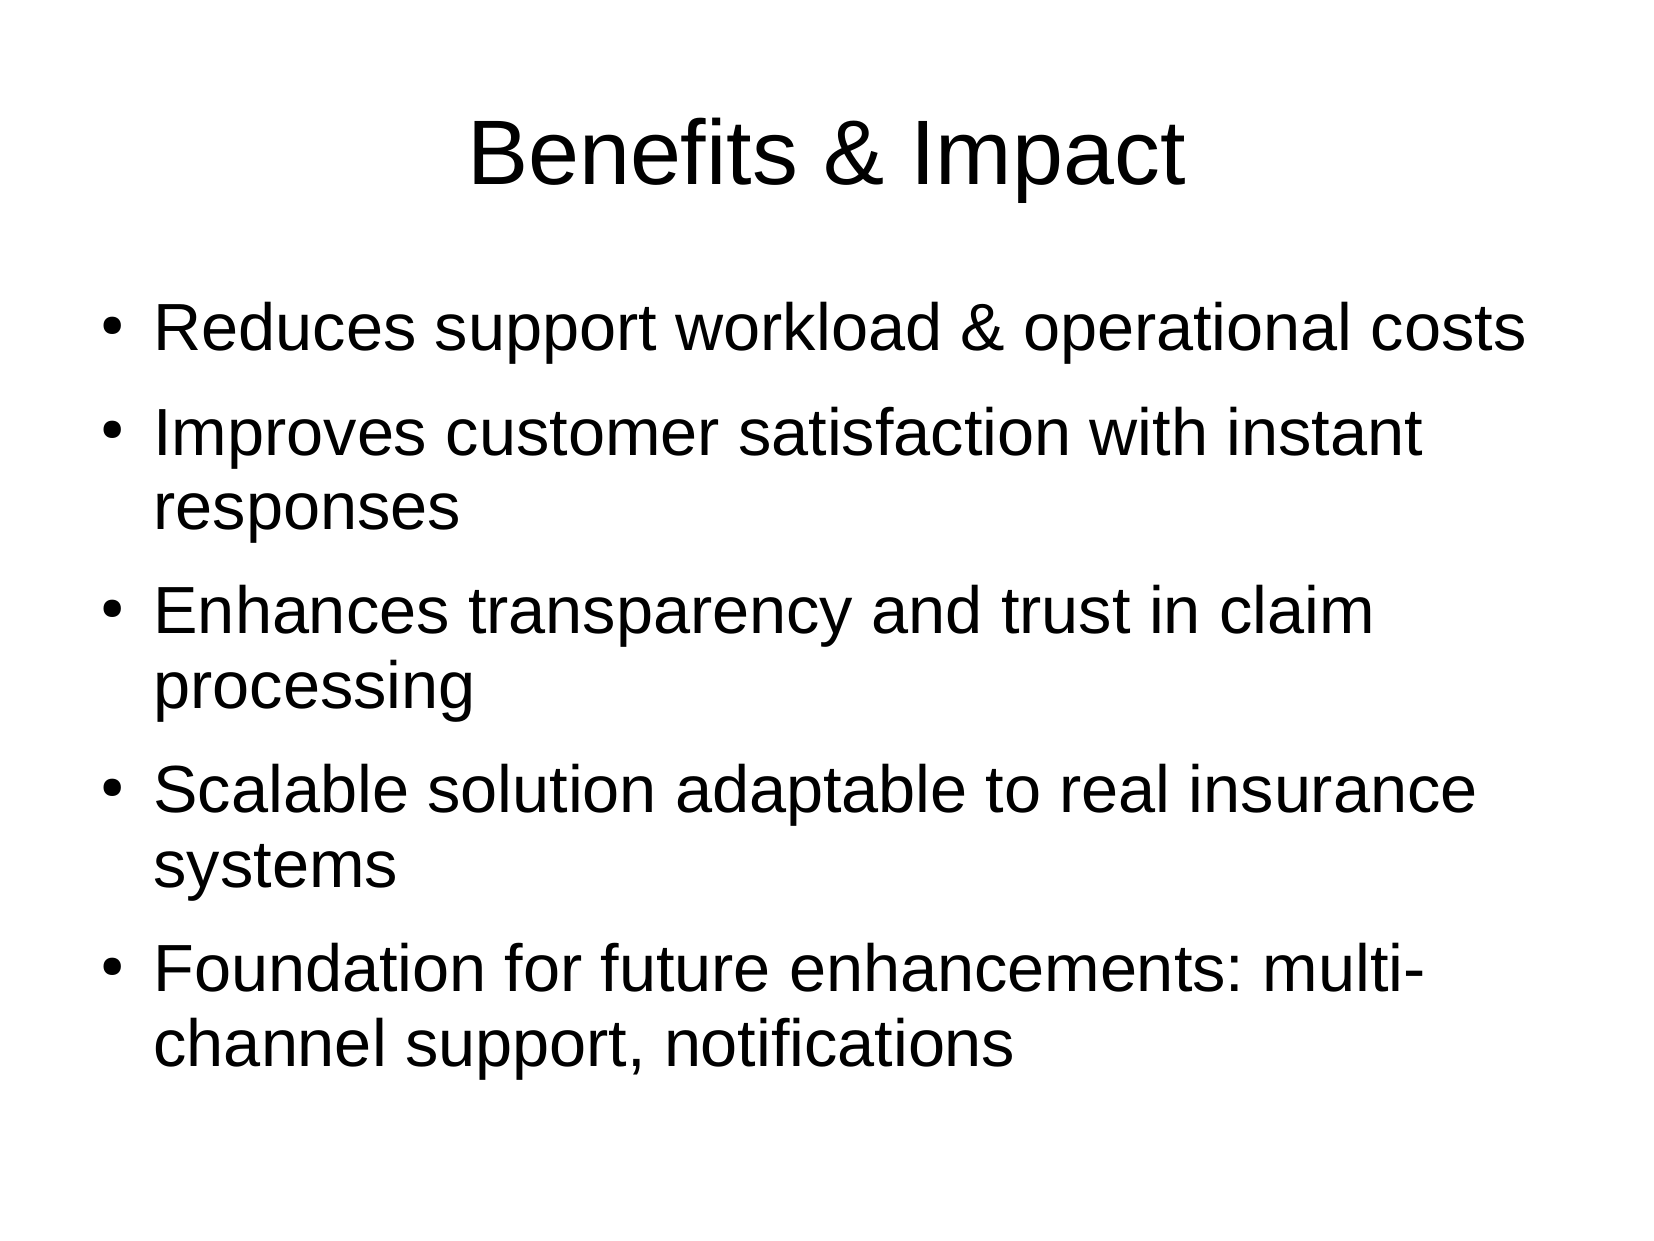

# Benefits & Impact
Reduces support workload & operational costs
Improves customer satisfaction with instant responses
Enhances transparency and trust in claim processing
Scalable solution adaptable to real insurance systems
Foundation for future enhancements: multi-channel support, notifications